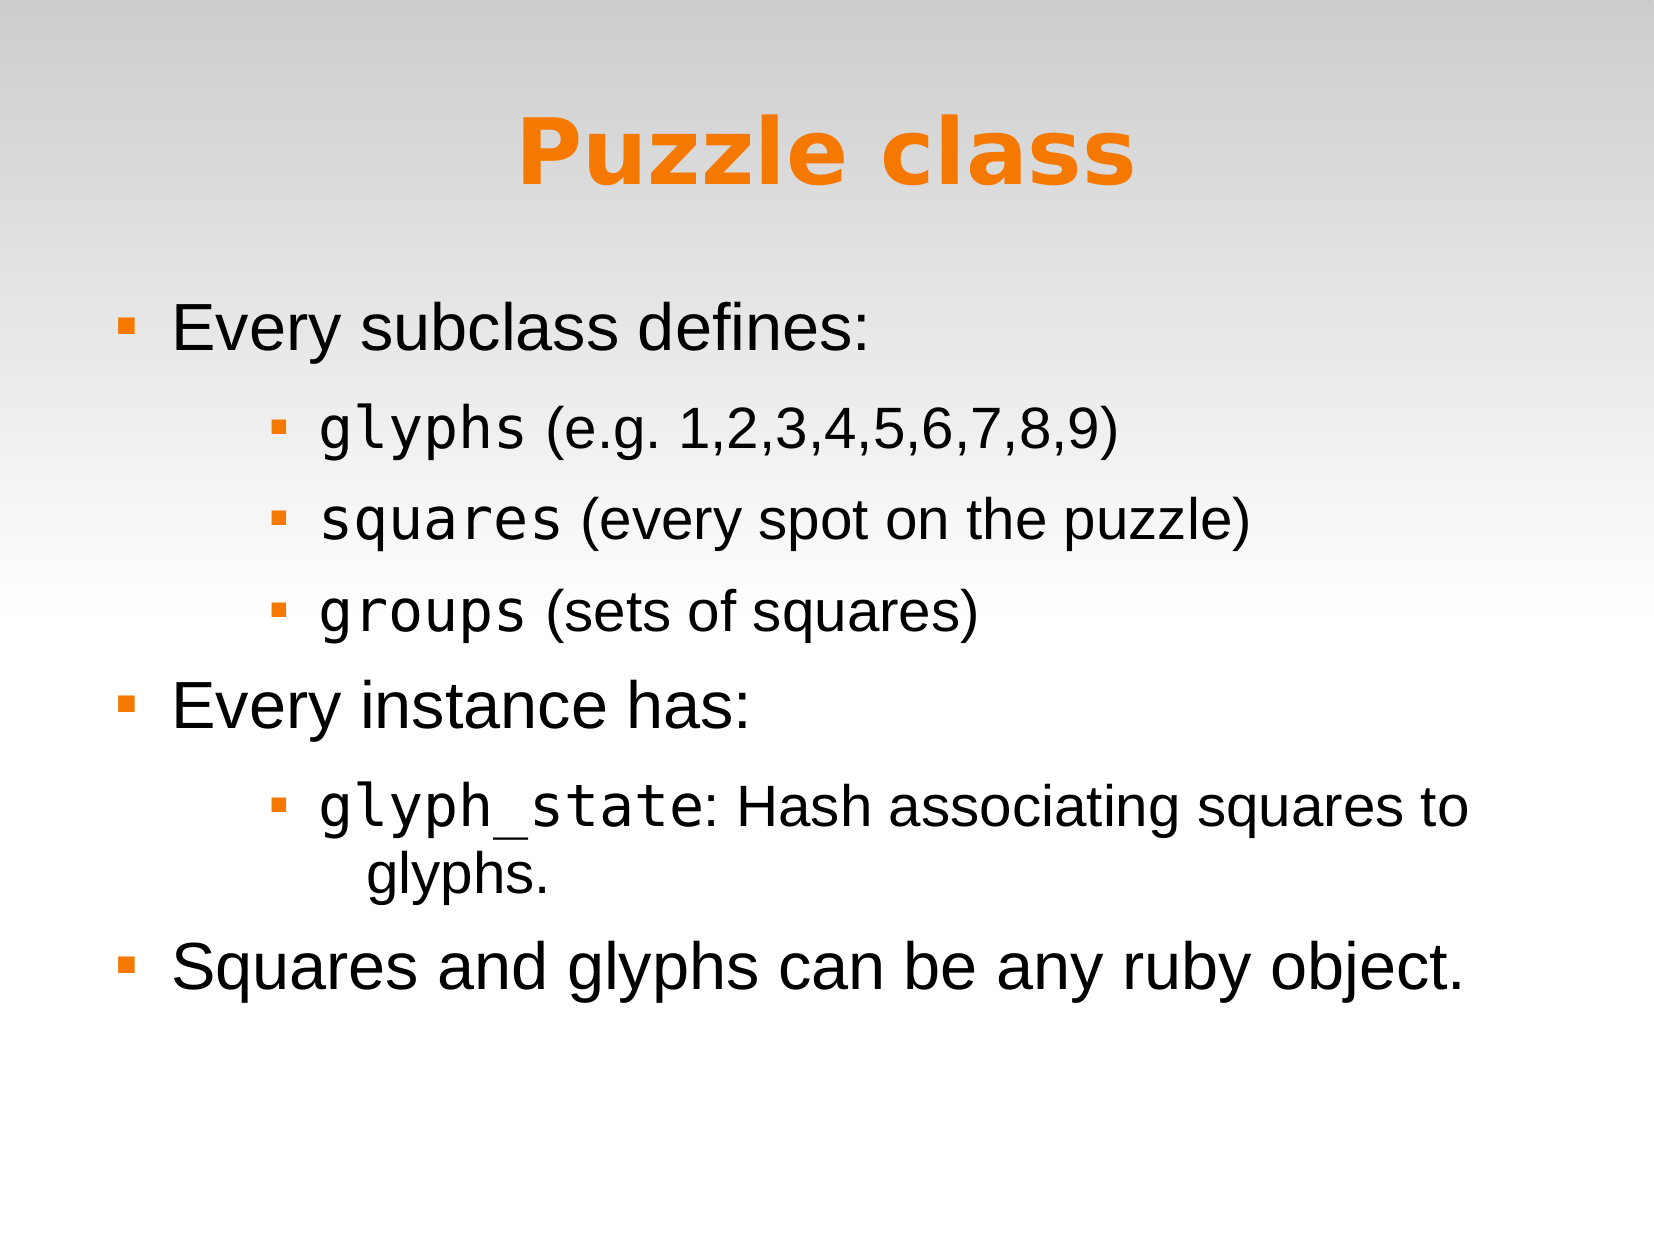

# Puzzle class
Every subclass defines:
glyphs (e.g. 1,2,3,4,5,6,7,8,9)
squares (every spot on the puzzle)
groups (sets of squares)
Every instance has:
glyph_state: Hash associating squares to glyphs.
Squares and glyphs can be any ruby object.